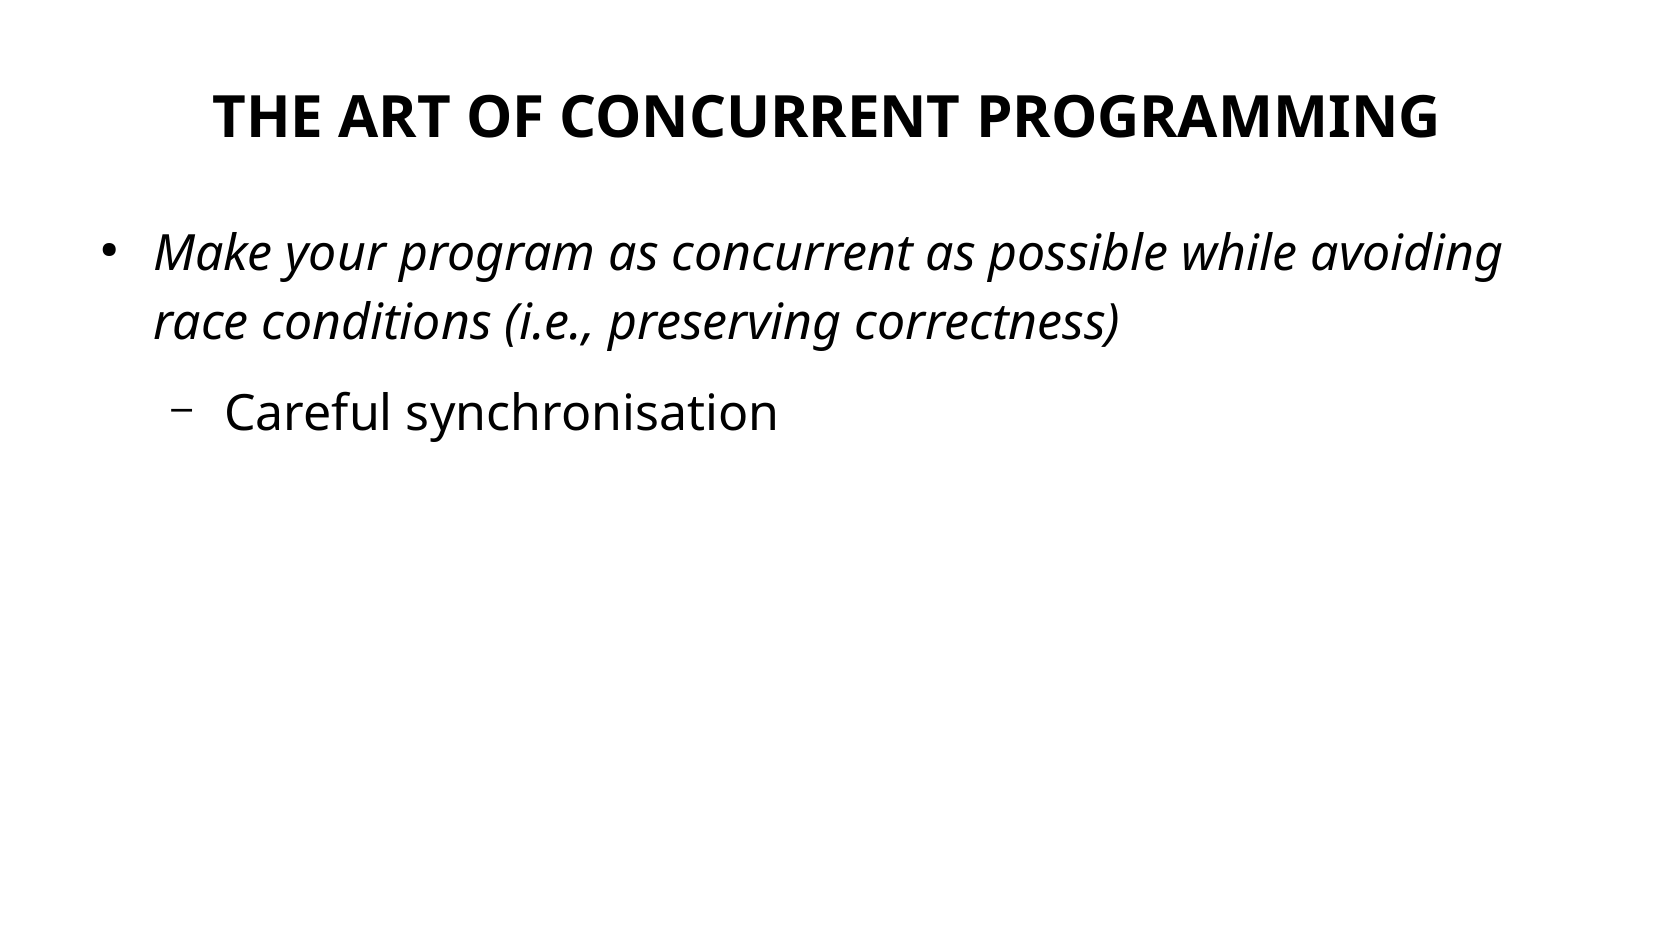

# THE ART OF CONCURRENT PROGRAMMING
Make your program as concurrent as possible while avoiding race conditions (i.e., preserving correctness)
Careful synchronisation